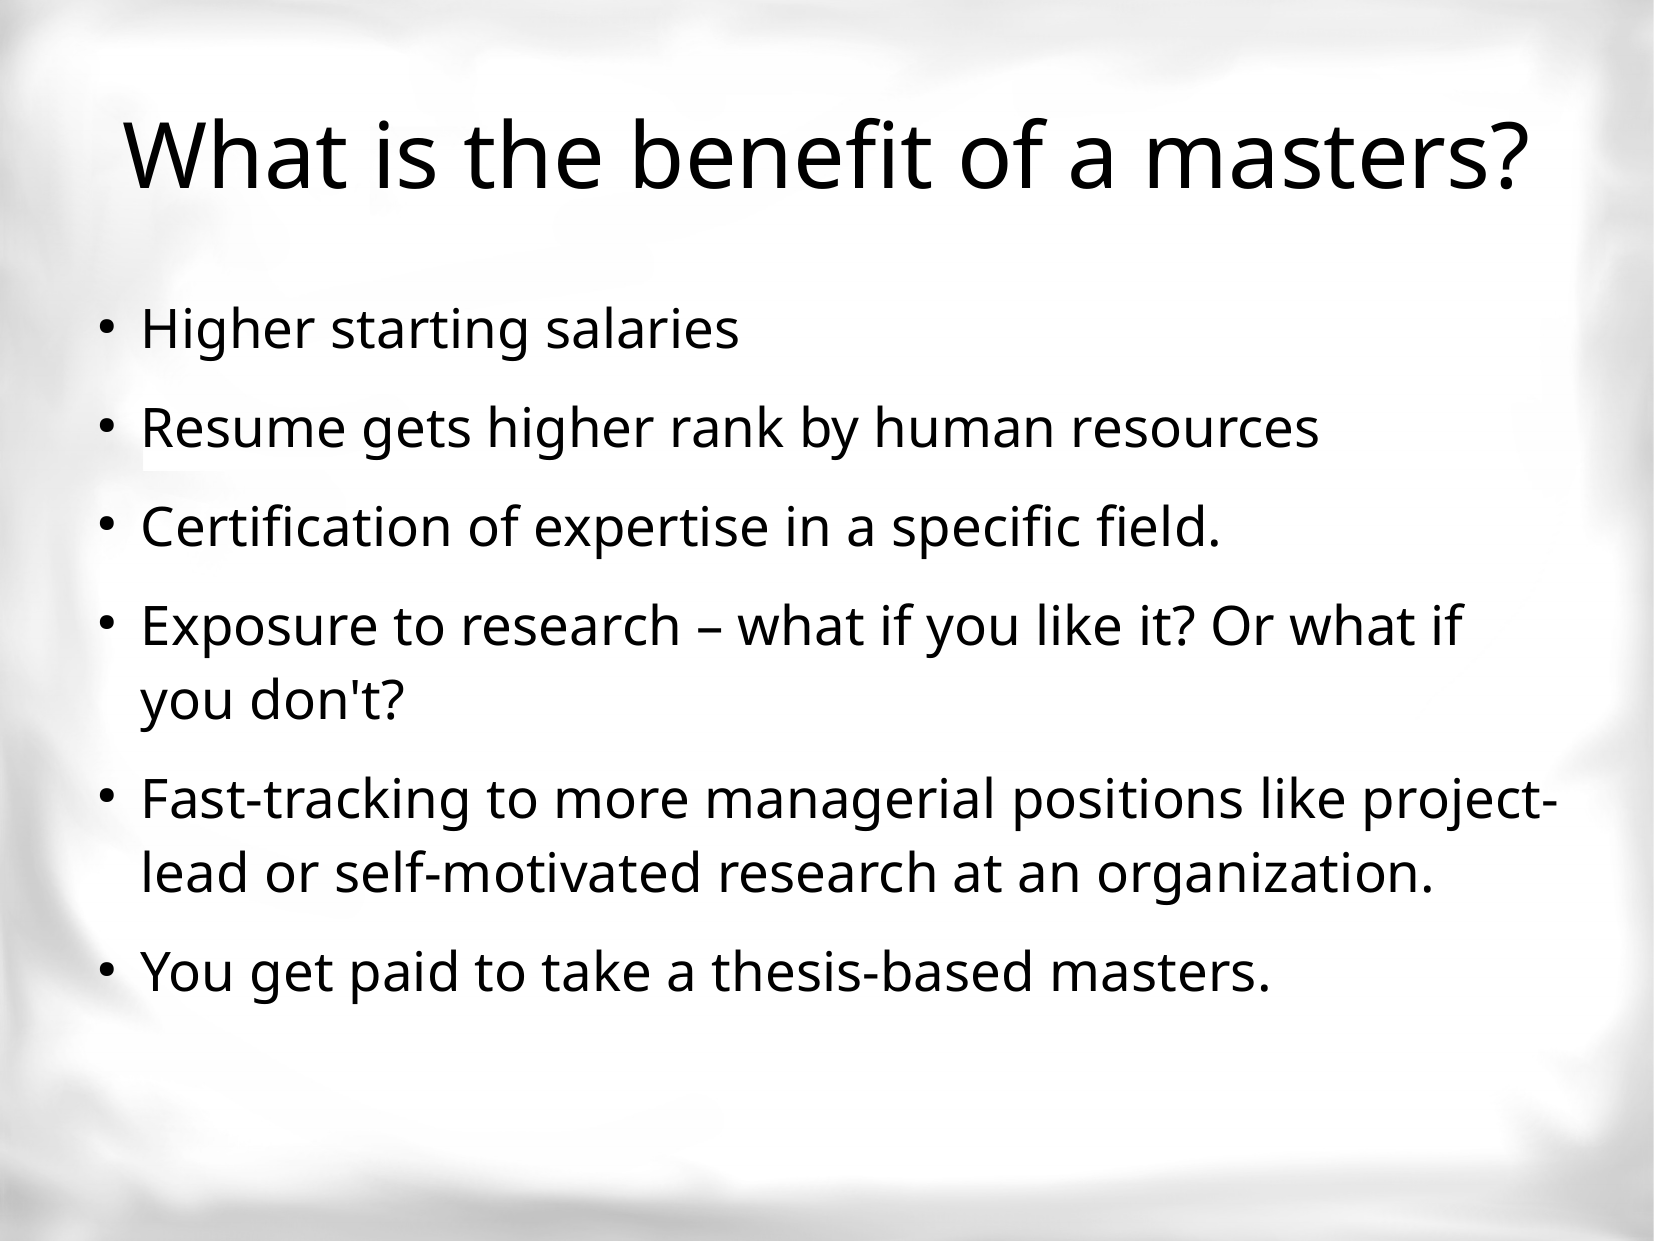

# What is the benefit of a masters?
Higher starting salaries
Resume gets higher rank by human resources
Certification of expertise in a specific field.
Exposure to research – what if you like it? Or what if you don't?
Fast-tracking to more managerial positions like project-lead or self-motivated research at an organization.
You get paid to take a thesis-based masters.